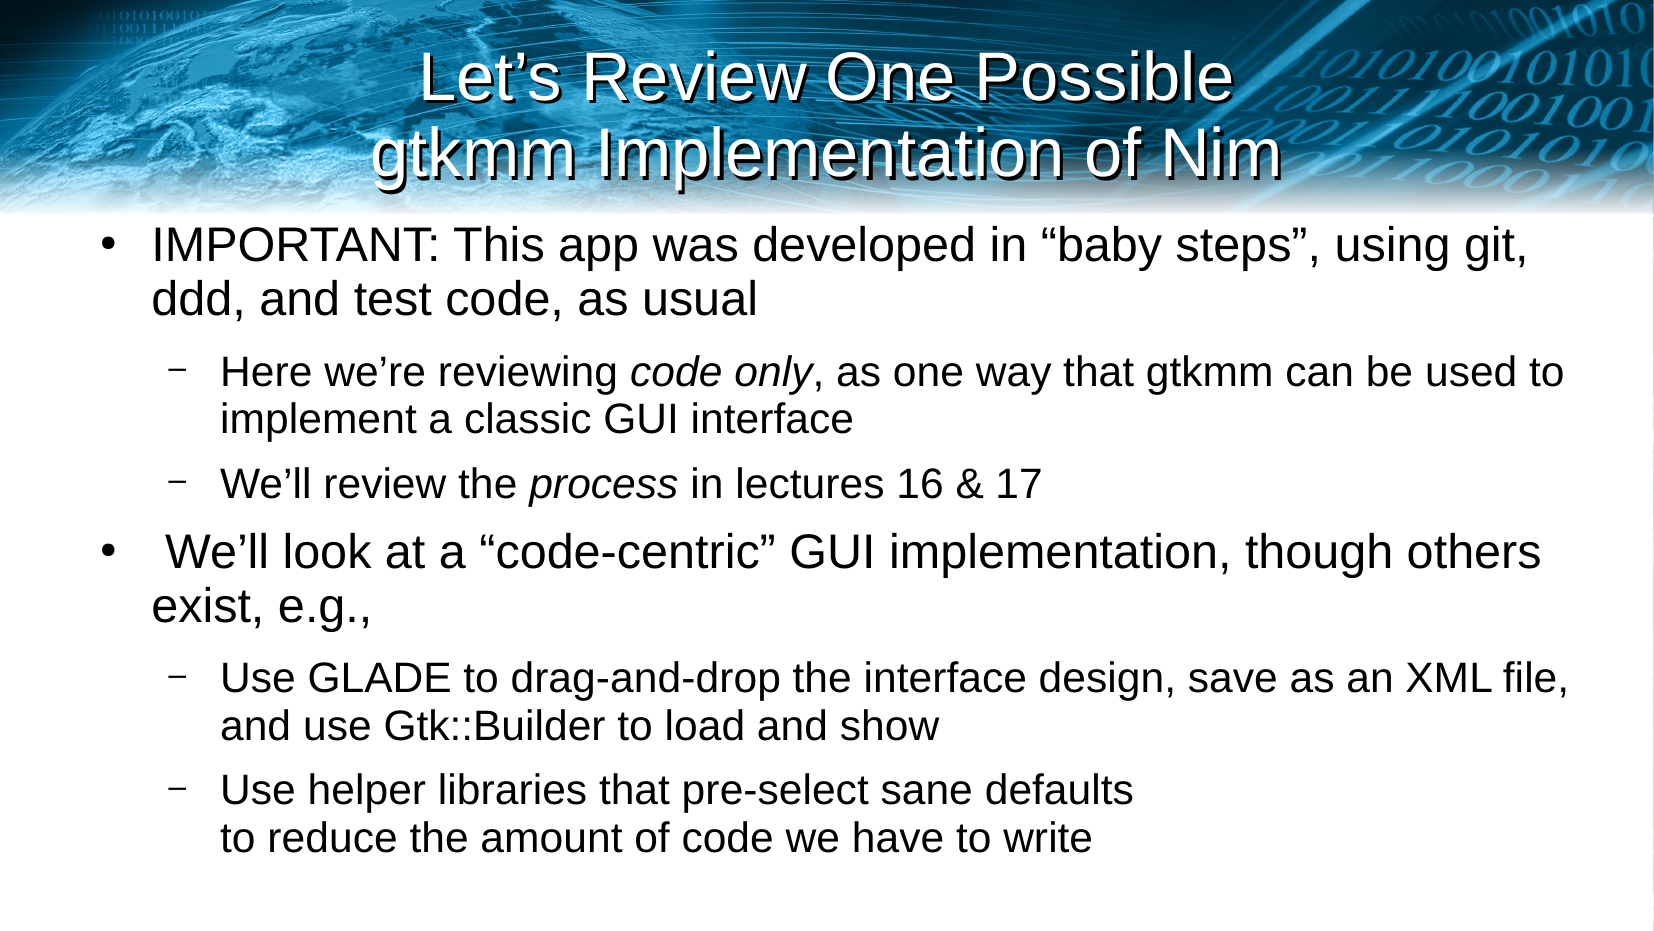

# Let’s Review One Possible gtkmm Implementation of Nim
IMPORTANT: This app was developed in “baby steps”, using git, ddd, and test code, as usual
Here we’re reviewing code only, as one way that gtkmm can be used to implement a classic GUI interface
We’ll review the process in lectures 16 & 17
 We’ll look at a “code-centric” GUI implementation, though others exist, e.g.,
Use GLADE to drag-and-drop the interface design, save as an XML file, and use Gtk::Builder to load and show
Use helper libraries that pre-select sane defaults
to reduce the amount of code we have to write